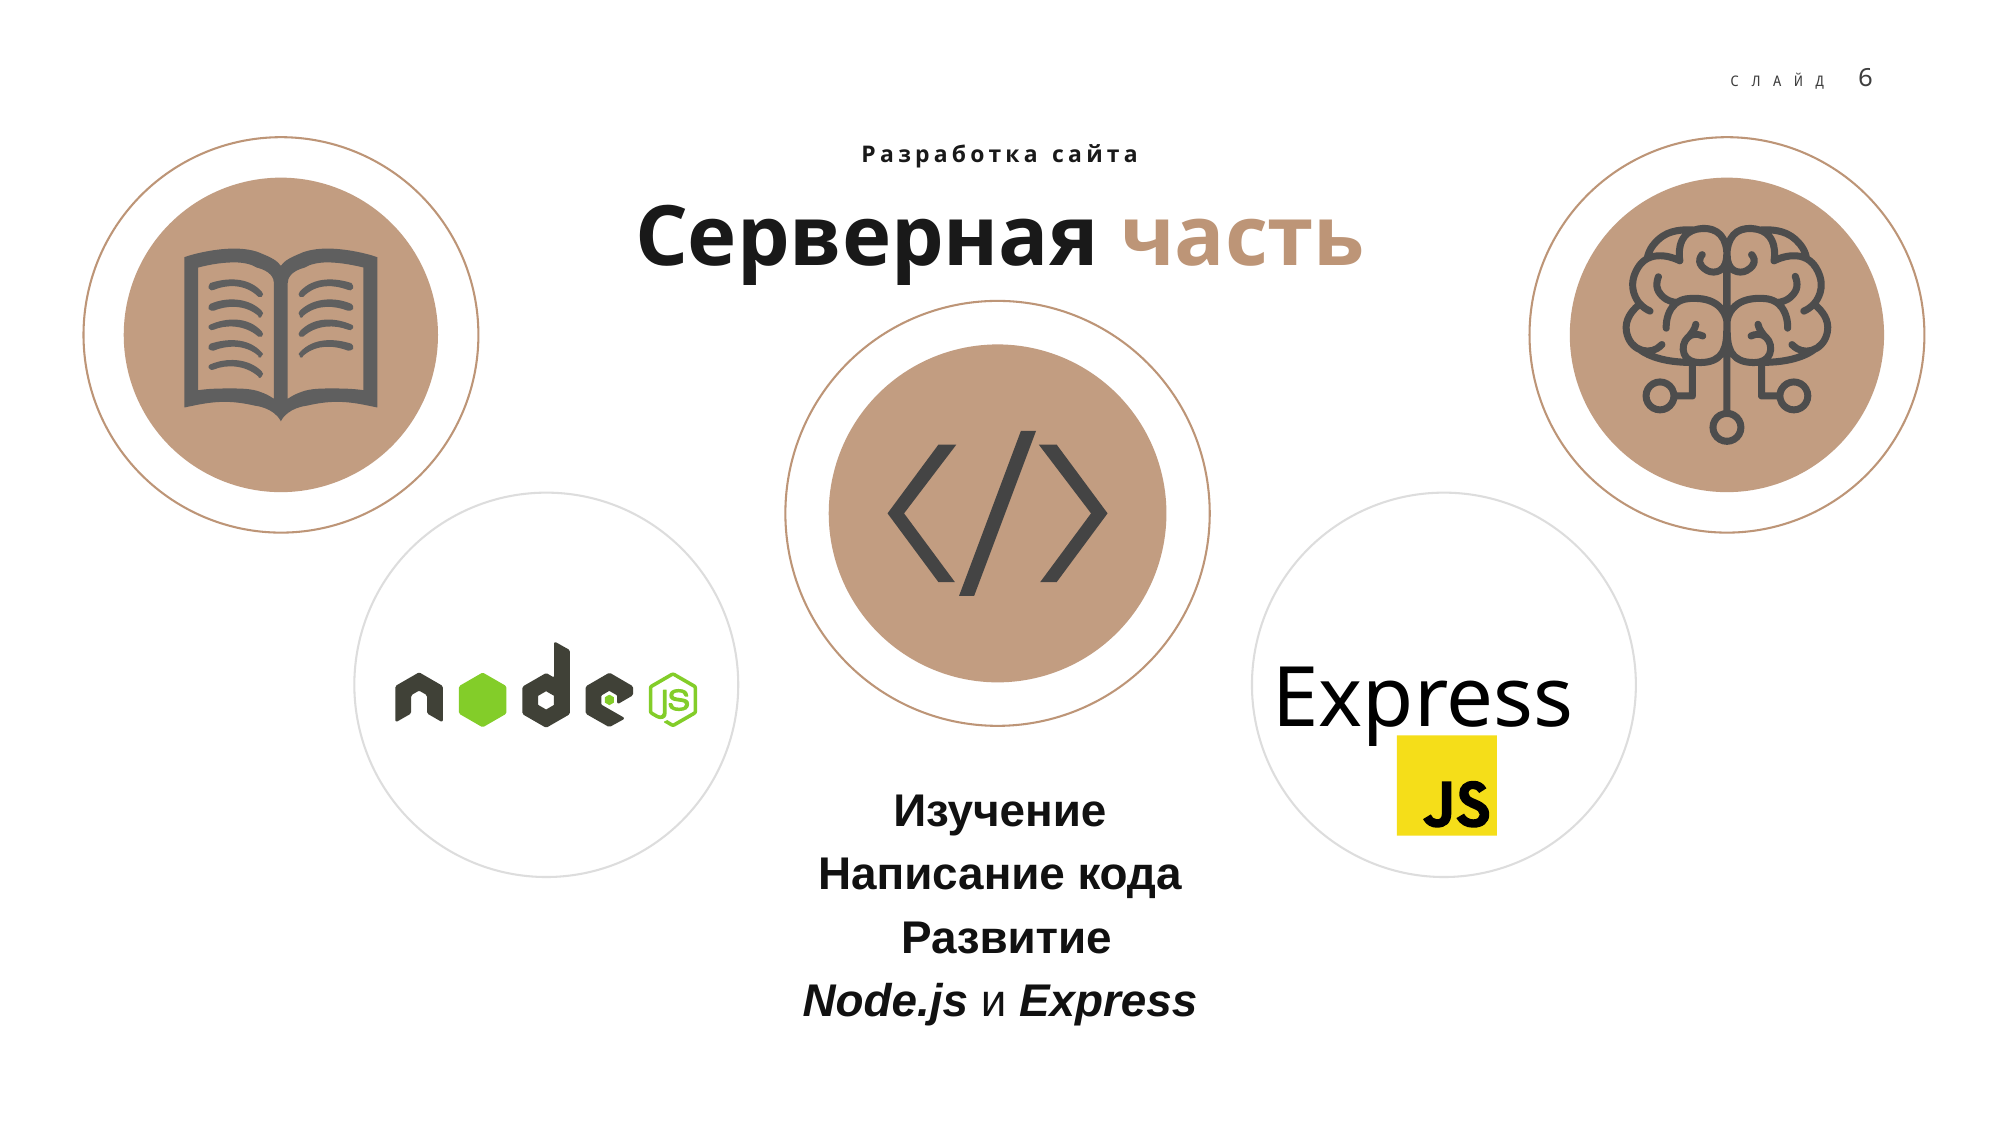

Разработка сайта
Серверная часть
Express
Изучение
Написание кода
 Развитие
Node.js и Express